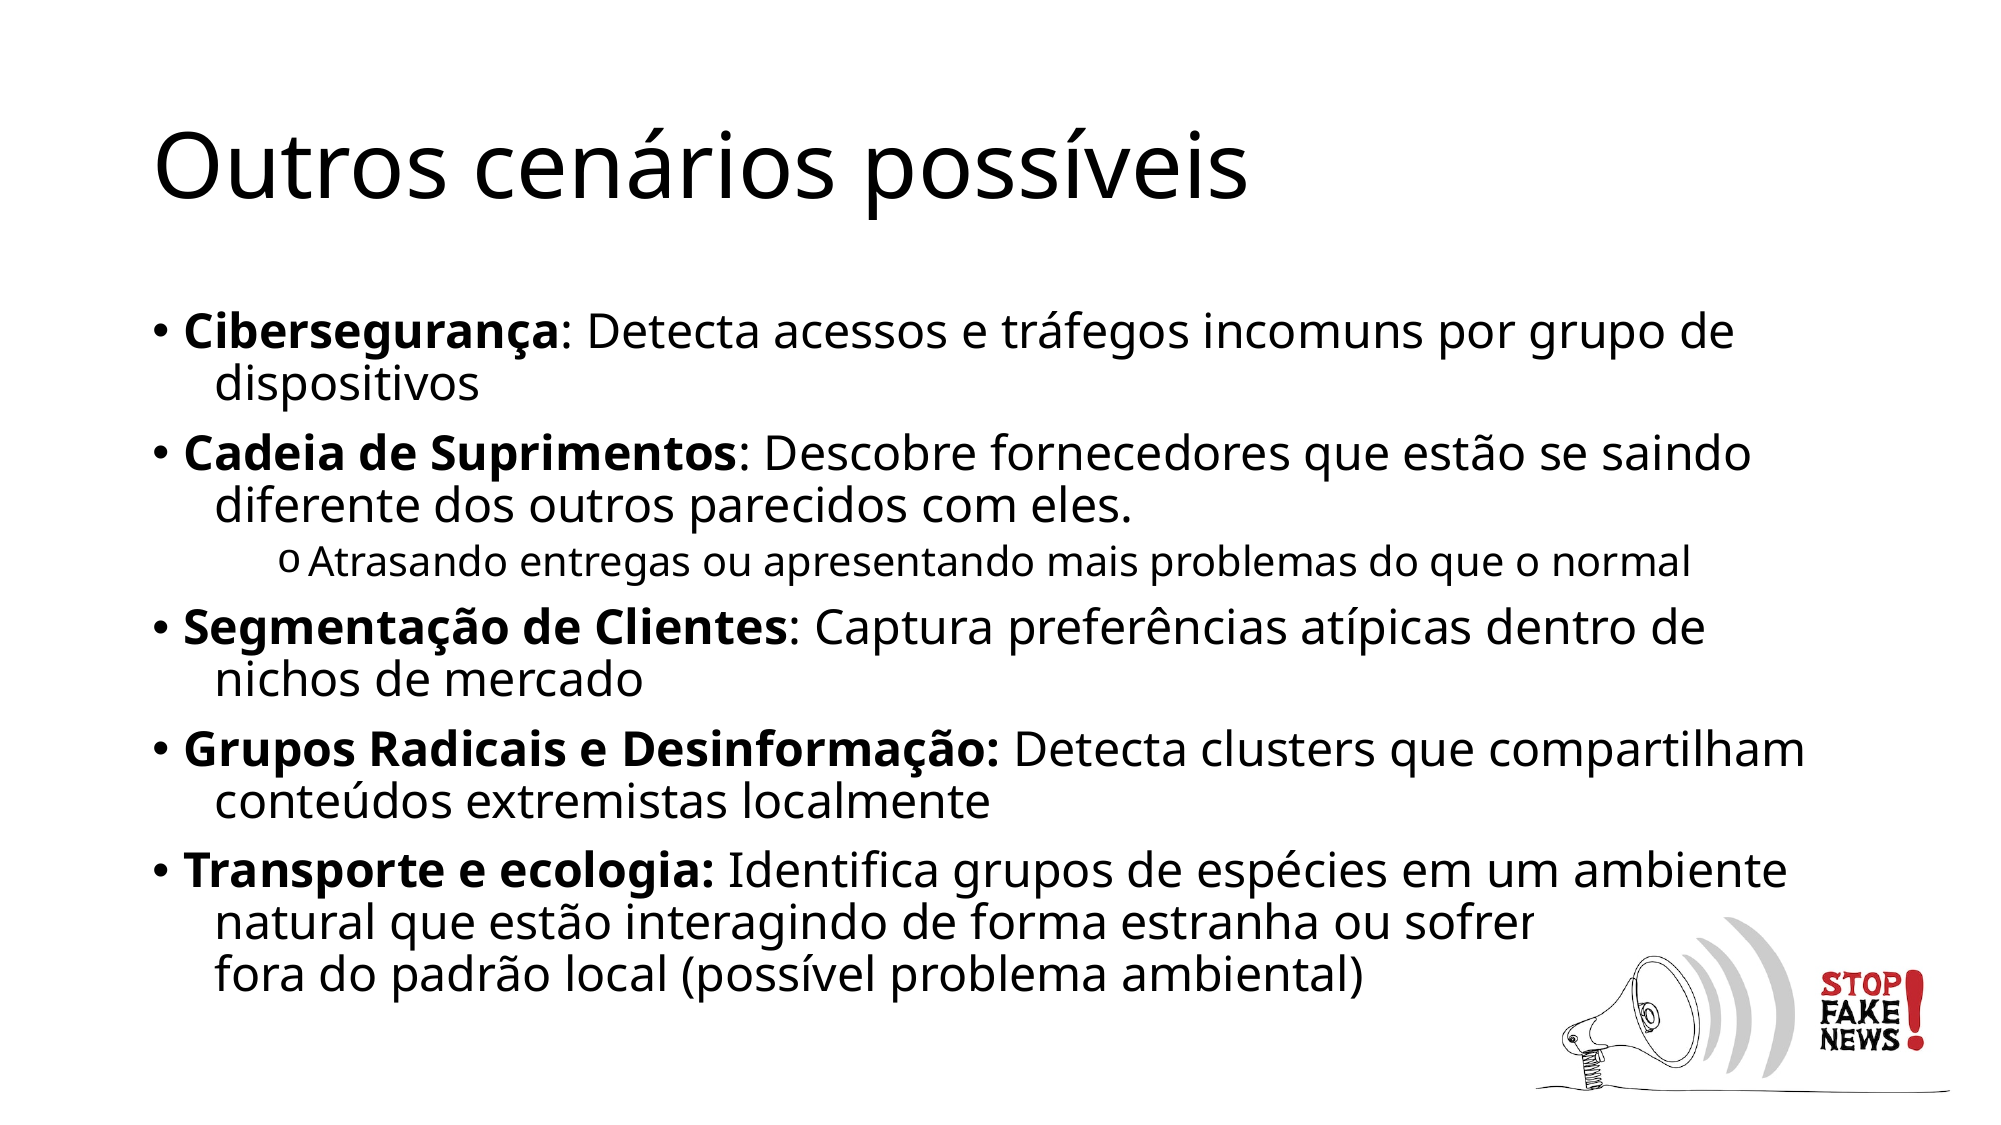

# Outros cenários possíveis
Cibersegurança: Detecta acessos e tráfegos incomuns por grupo de dispositivos
Cadeia de Suprimentos: Descobre fornecedores que estão se saindo diferente dos outros parecidos com eles.
Atrasando entregas ou apresentando mais problemas do que o normal
Segmentação de Clientes: Captura preferências atípicas dentro de nichos de mercado
Grupos Radicais e Desinformação: Detecta clusters que compartilham conteúdos extremistas localmente
Transporte e ecologia: Identifica grupos de espécies em um ambiente natural que estão interagindo de forma estranha ou sofrendo quedas fora do padrão local (possível problema ambiental)